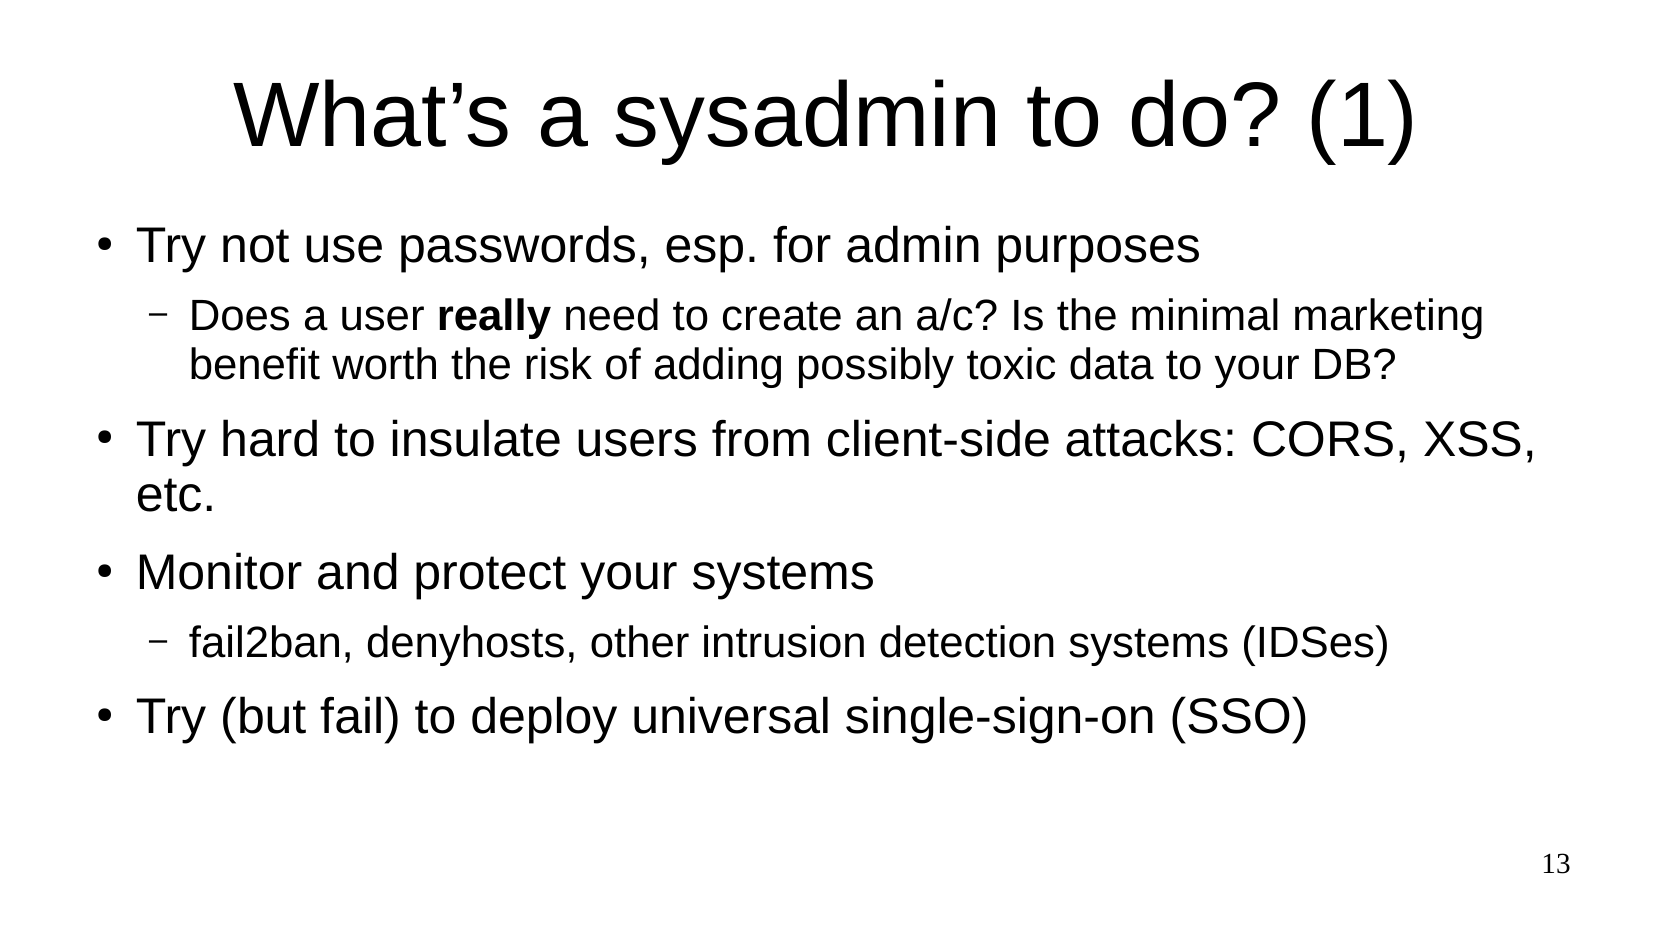

# What’s a sysadmin to do? (1)
Try not use passwords, esp. for admin purposes
Does a user really need to create an a/c? Is the minimal marketing benefit worth the risk of adding possibly toxic data to your DB?
Try hard to insulate users from client-side attacks: CORS, XSS, etc.
Monitor and protect your systems
fail2ban, denyhosts, other intrusion detection systems (IDSes)
Try (but fail) to deploy universal single-sign-on (SSO)
13